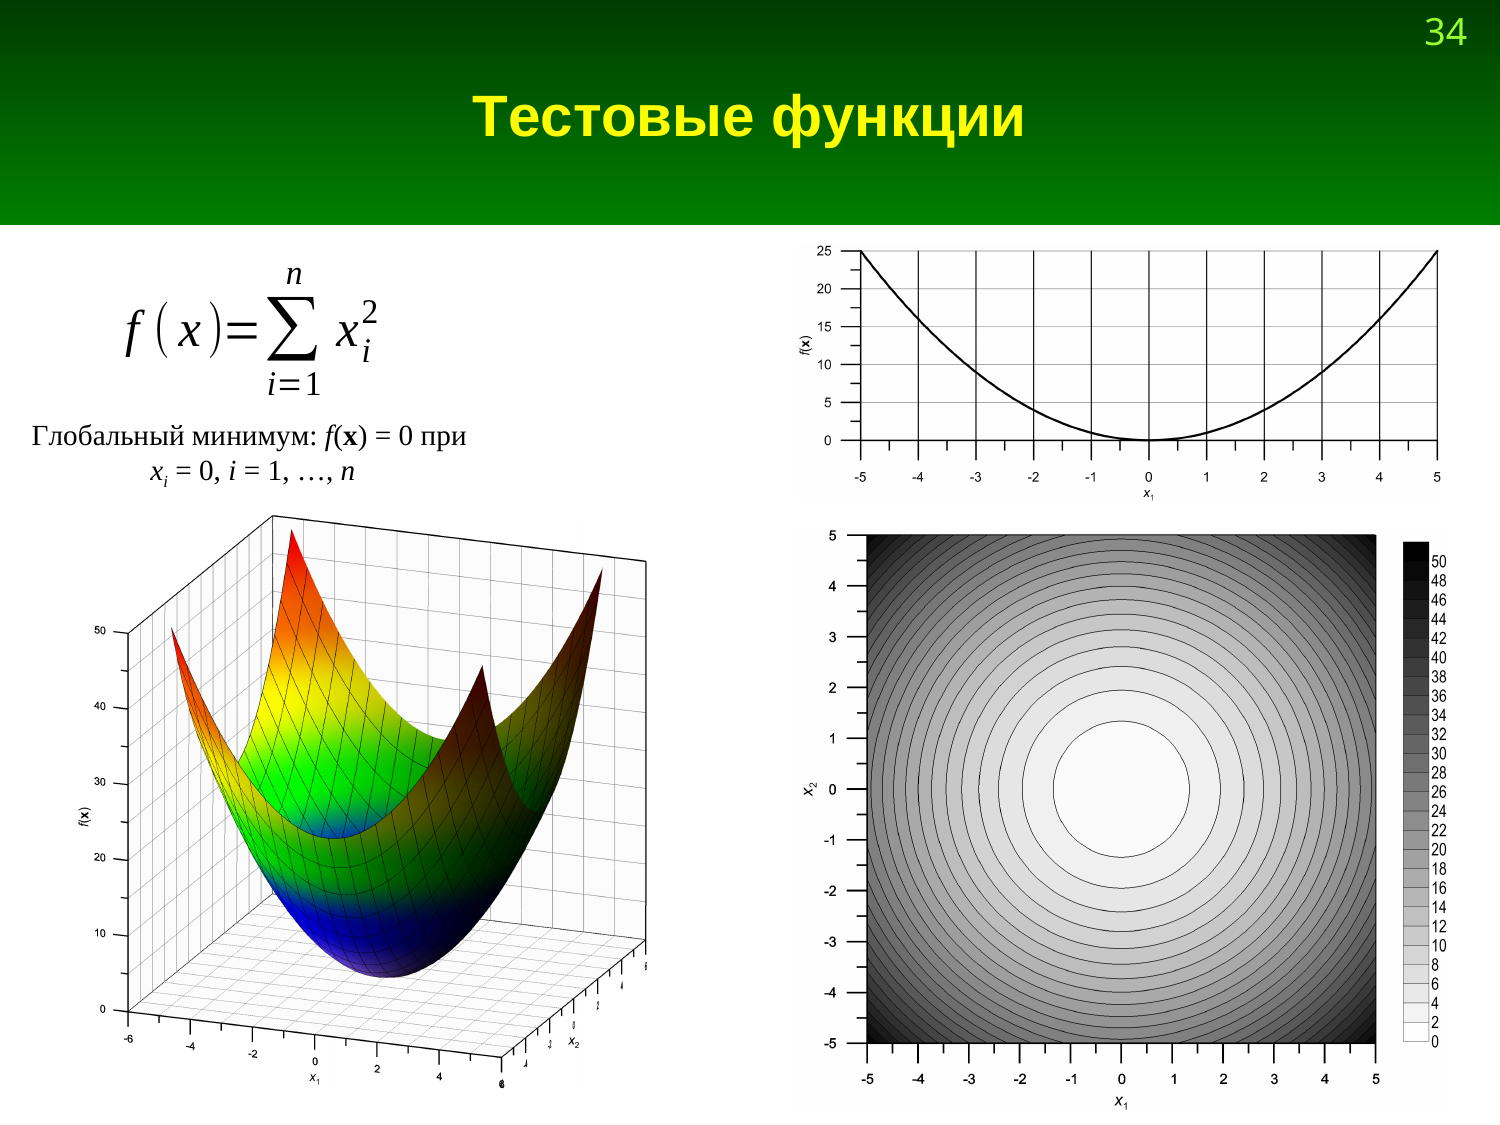

# Тестовые функции
Глобальный минимум: f(x) = 0 при
xi = 0, i = 1, …, n